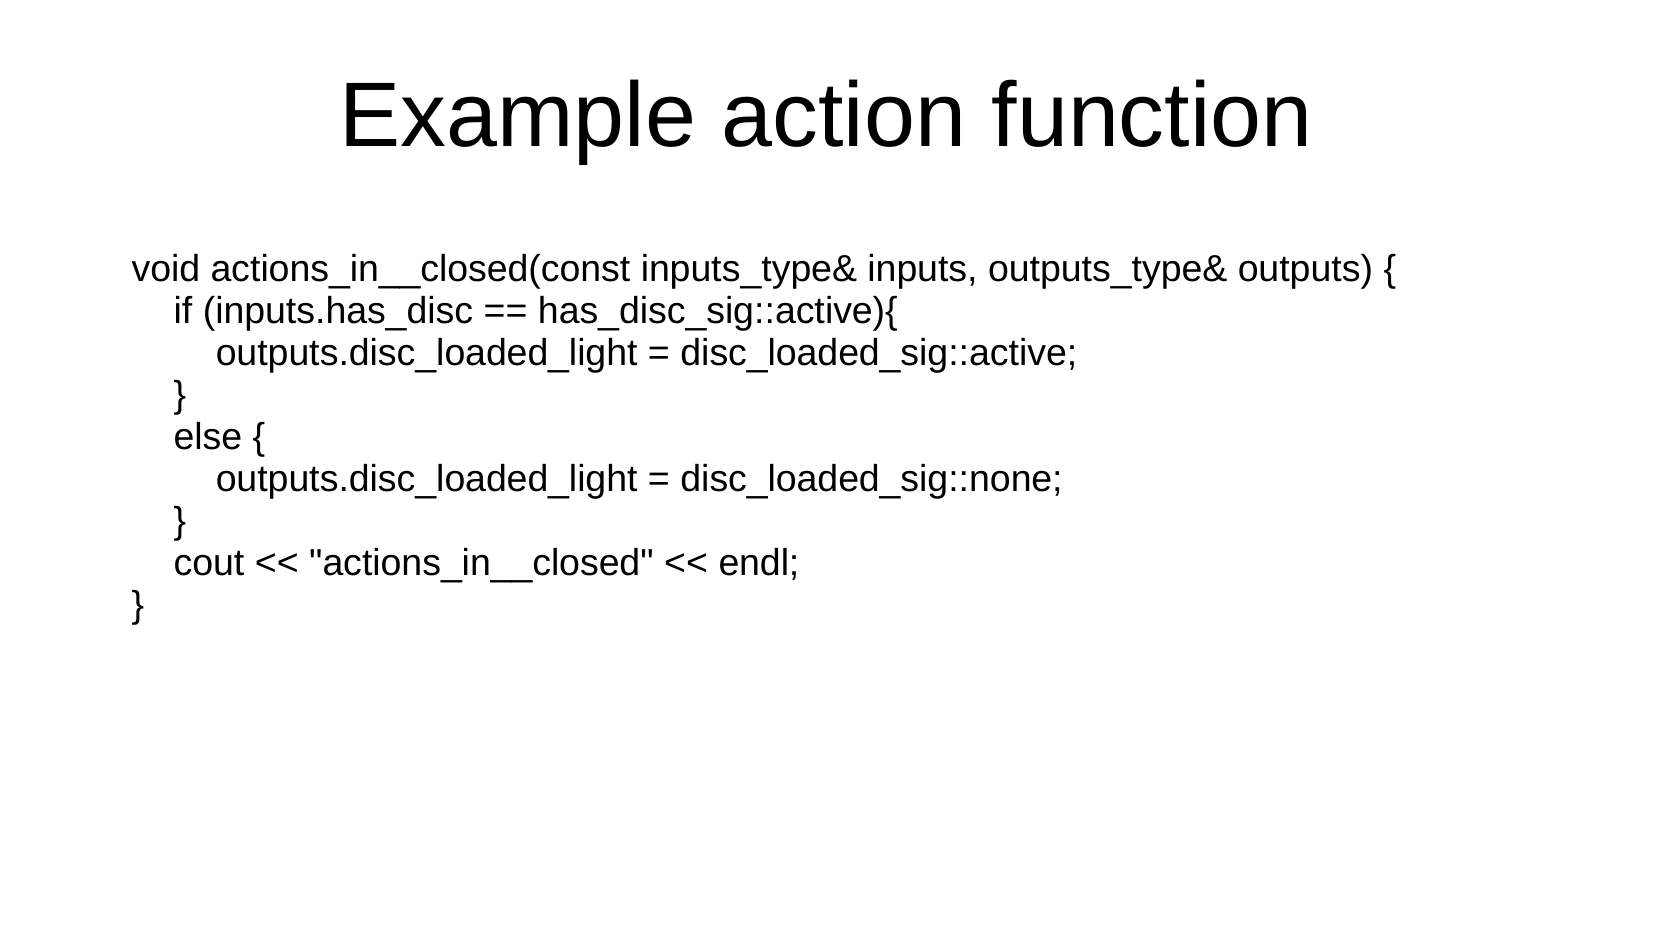

# Example action function
 void actions_in__closed(const inputs_type& inputs, outputs_type& outputs) {
 if (inputs.has_disc == has_disc_sig::active){
 outputs.disc_loaded_light = disc_loaded_sig::active;
 }
 else {
 outputs.disc_loaded_light = disc_loaded_sig::none;
 }
 cout << "actions_in__closed" << endl;
 }